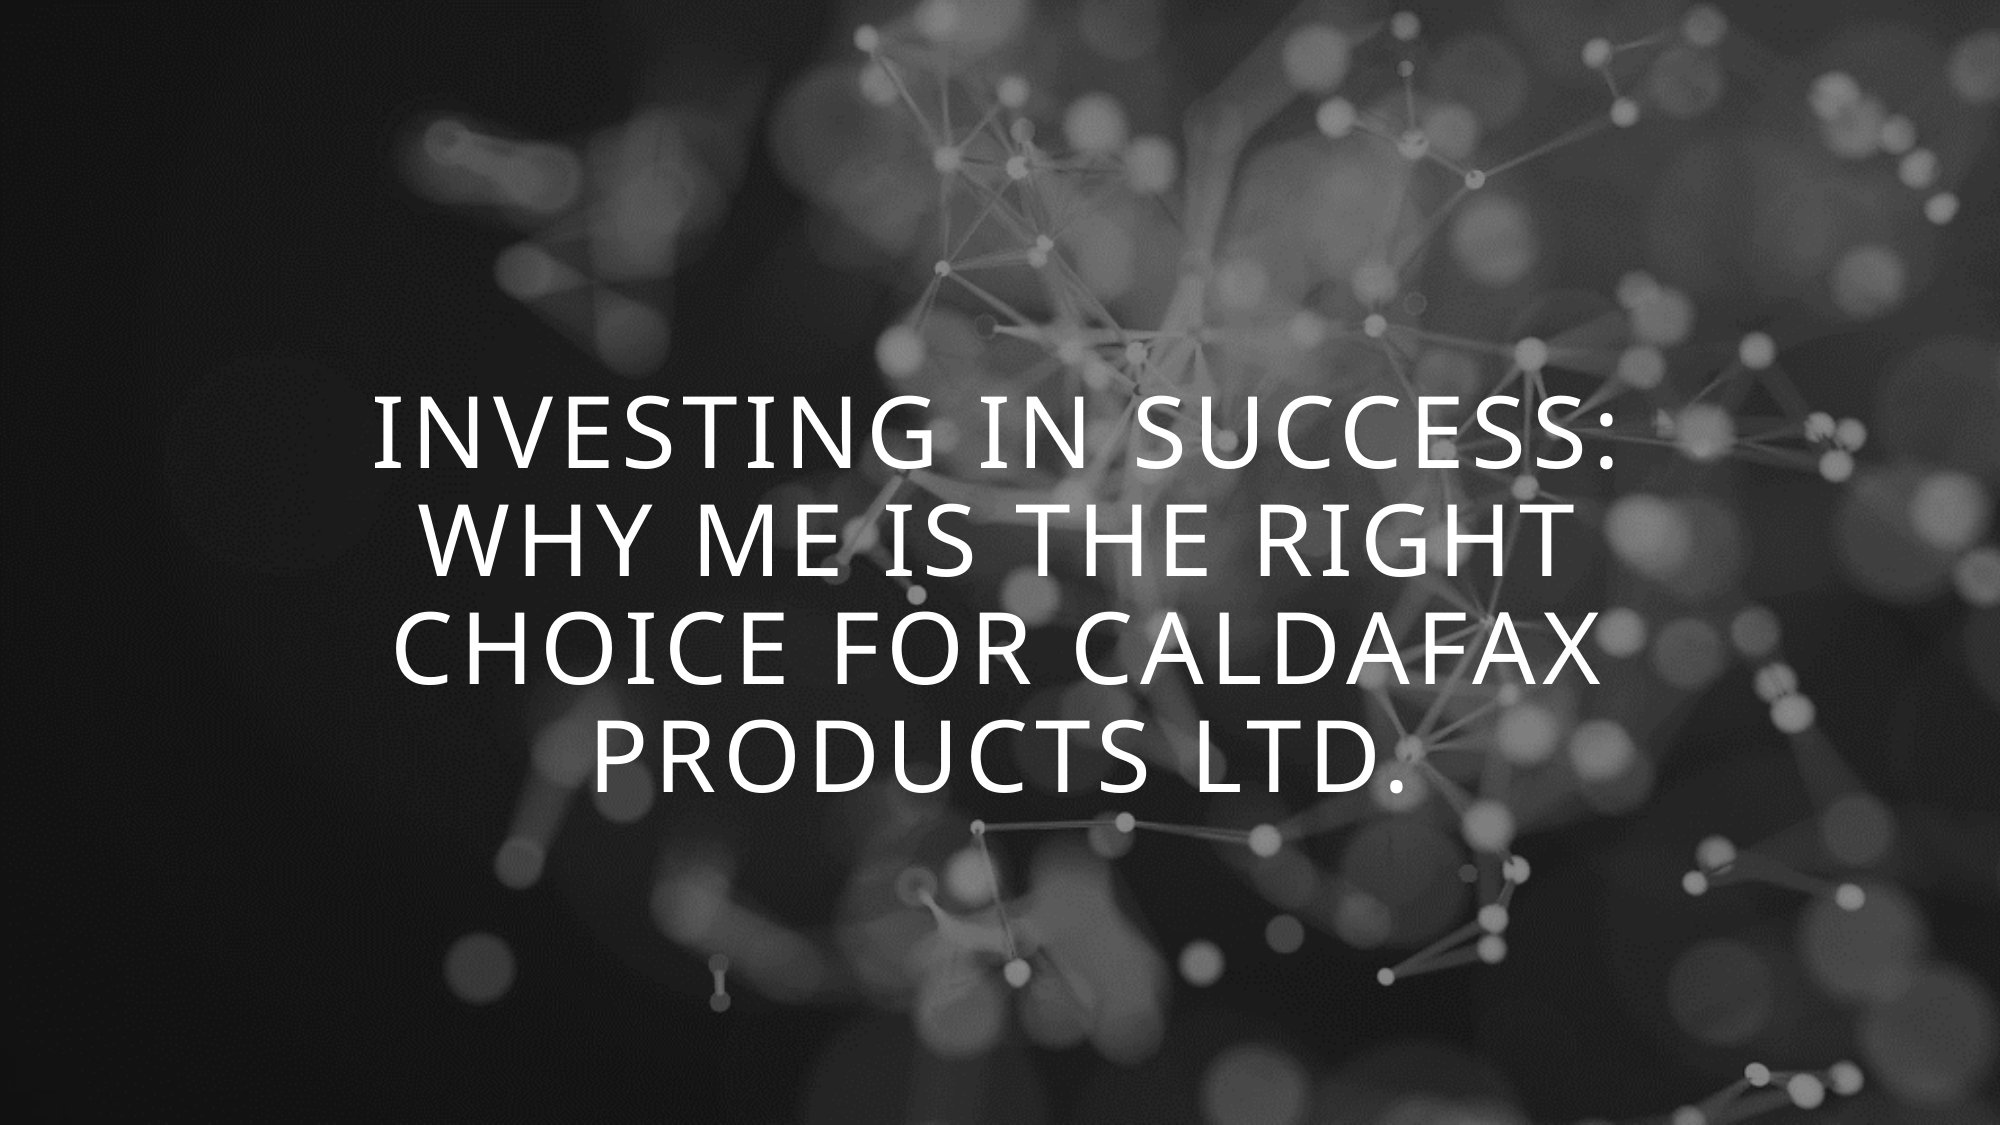

# Investing in Success: Why me is the Right Choice for Caldafax Products Ltd.